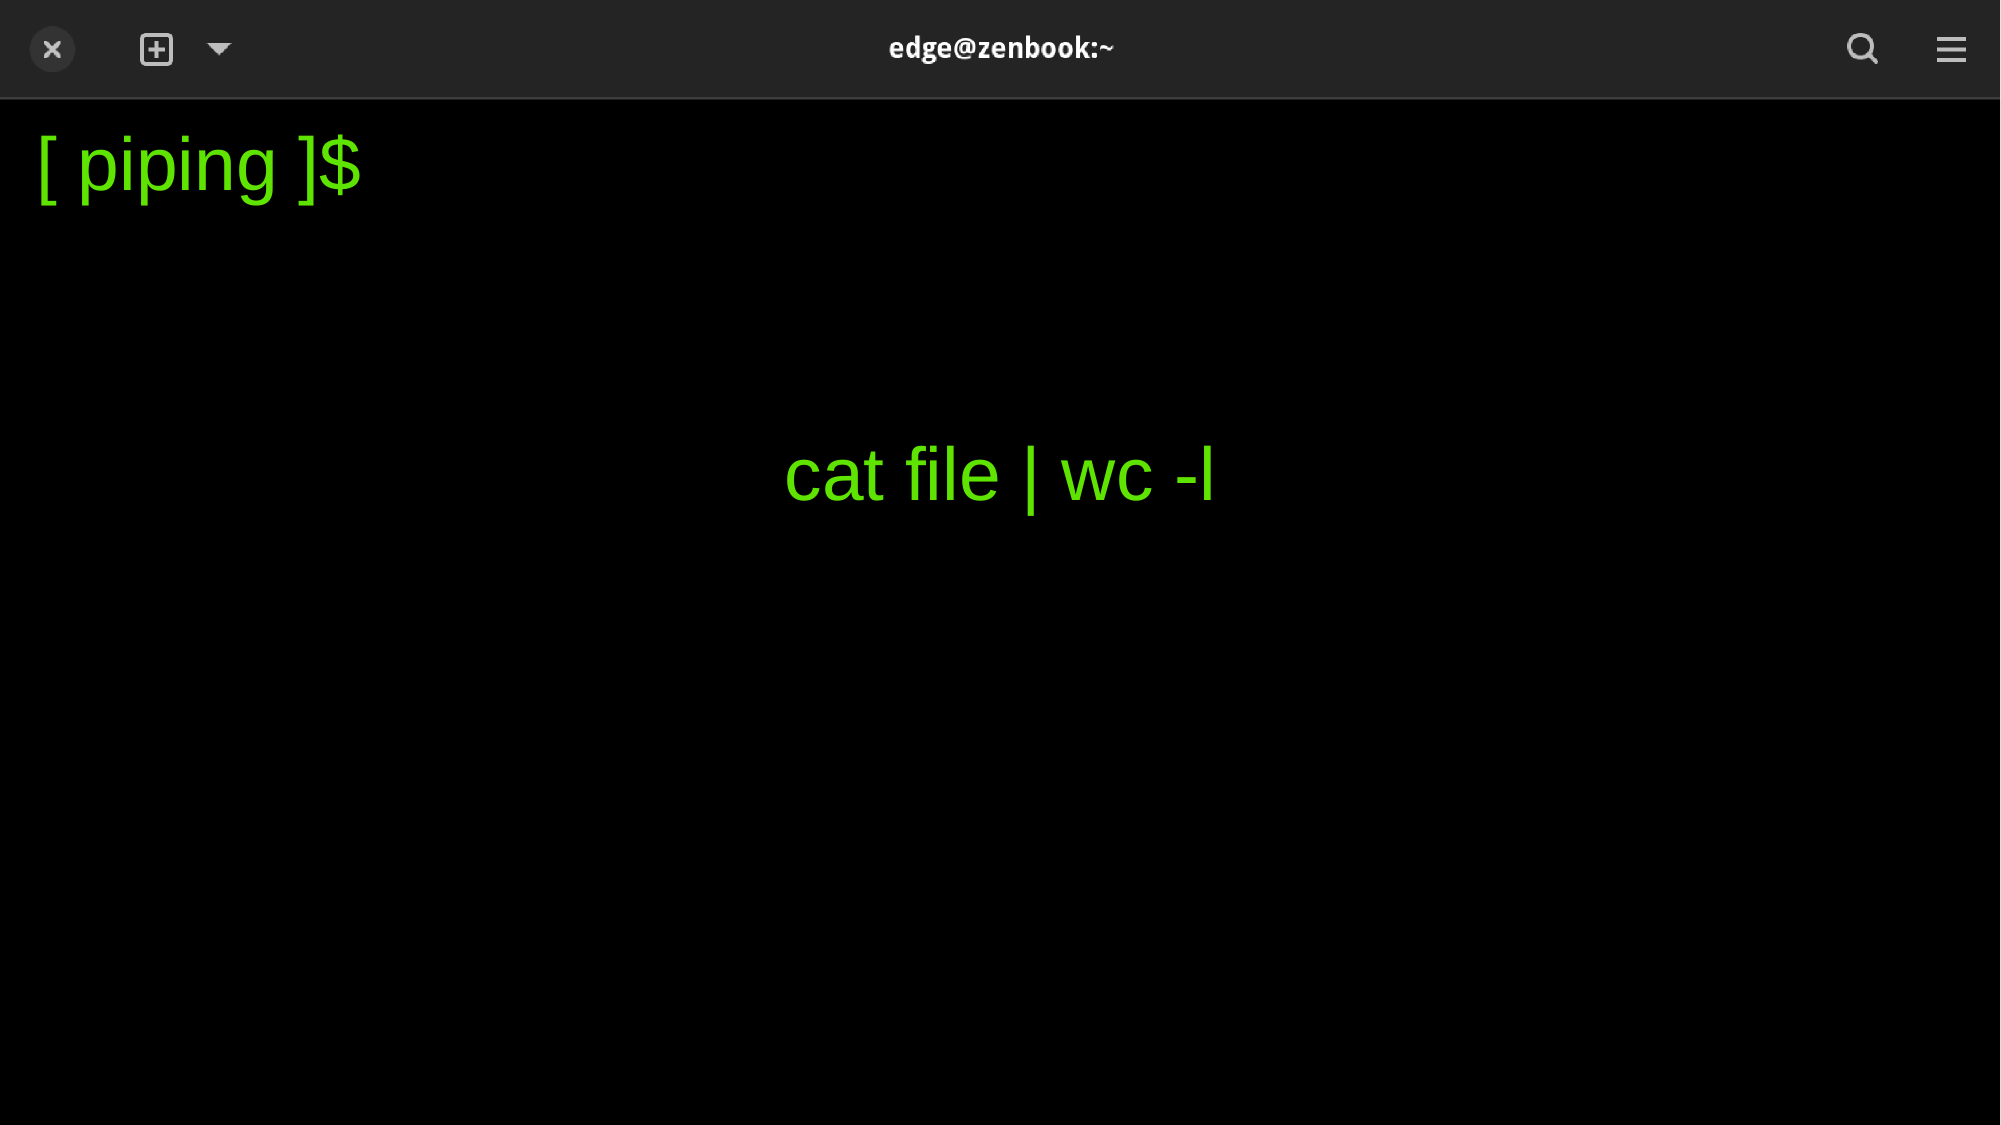

# [ piping ]$
cat file | wc -l